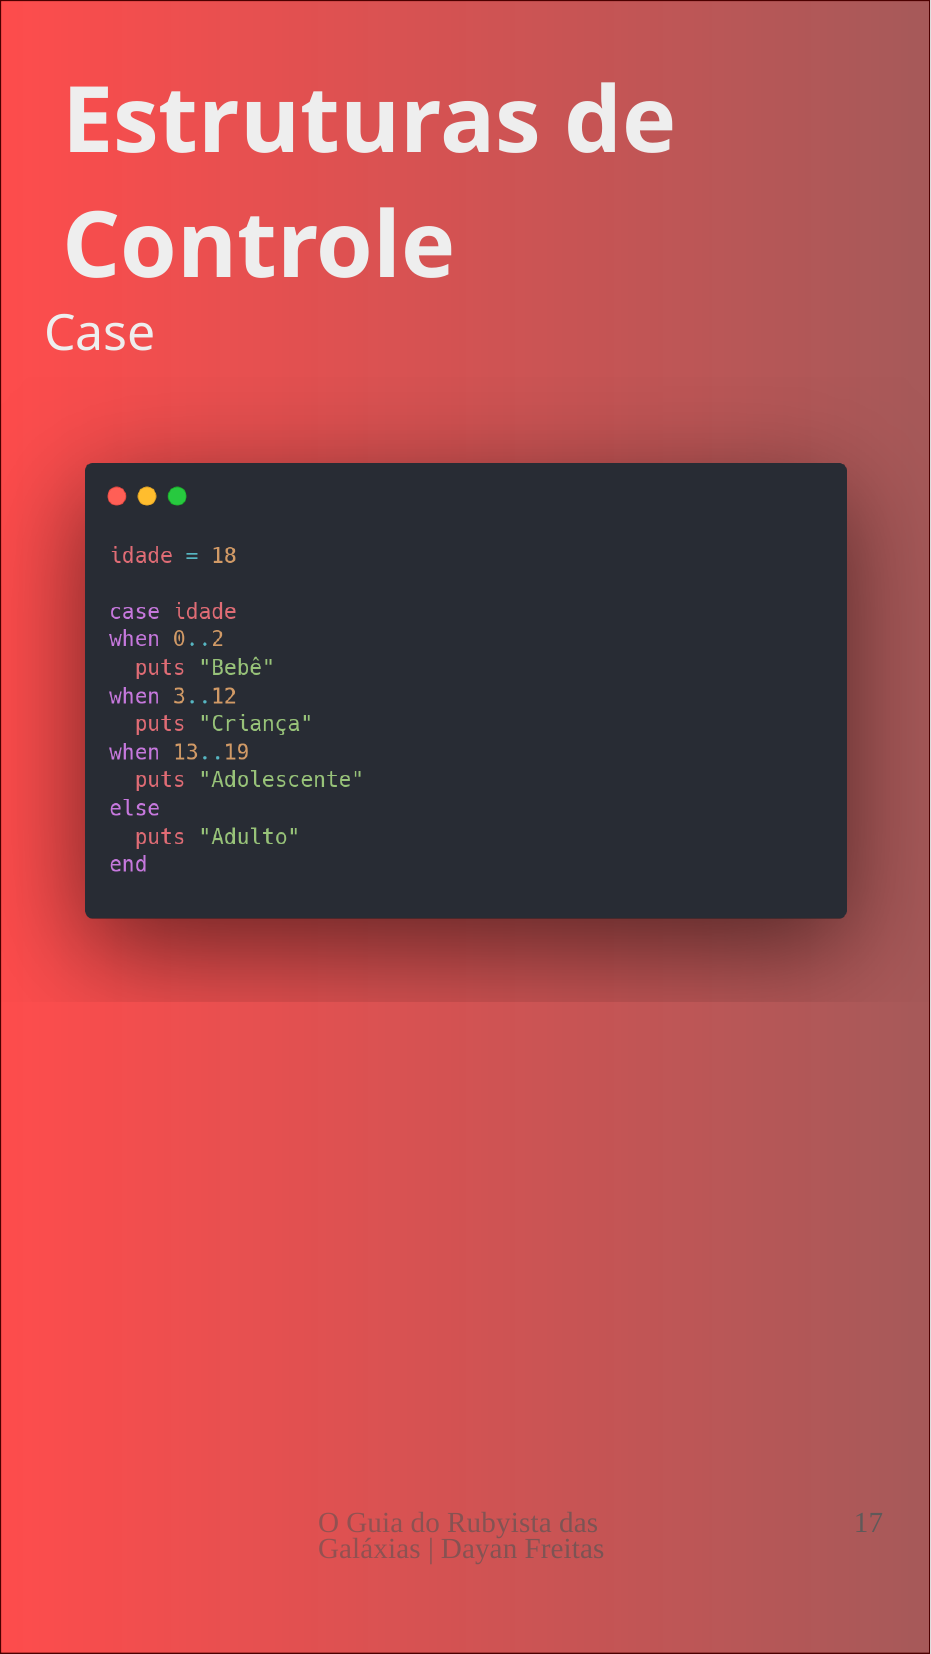

Estruturas de Controle
Case
O Guia do Rubyista das Galáxias | Dayan Freitas
17